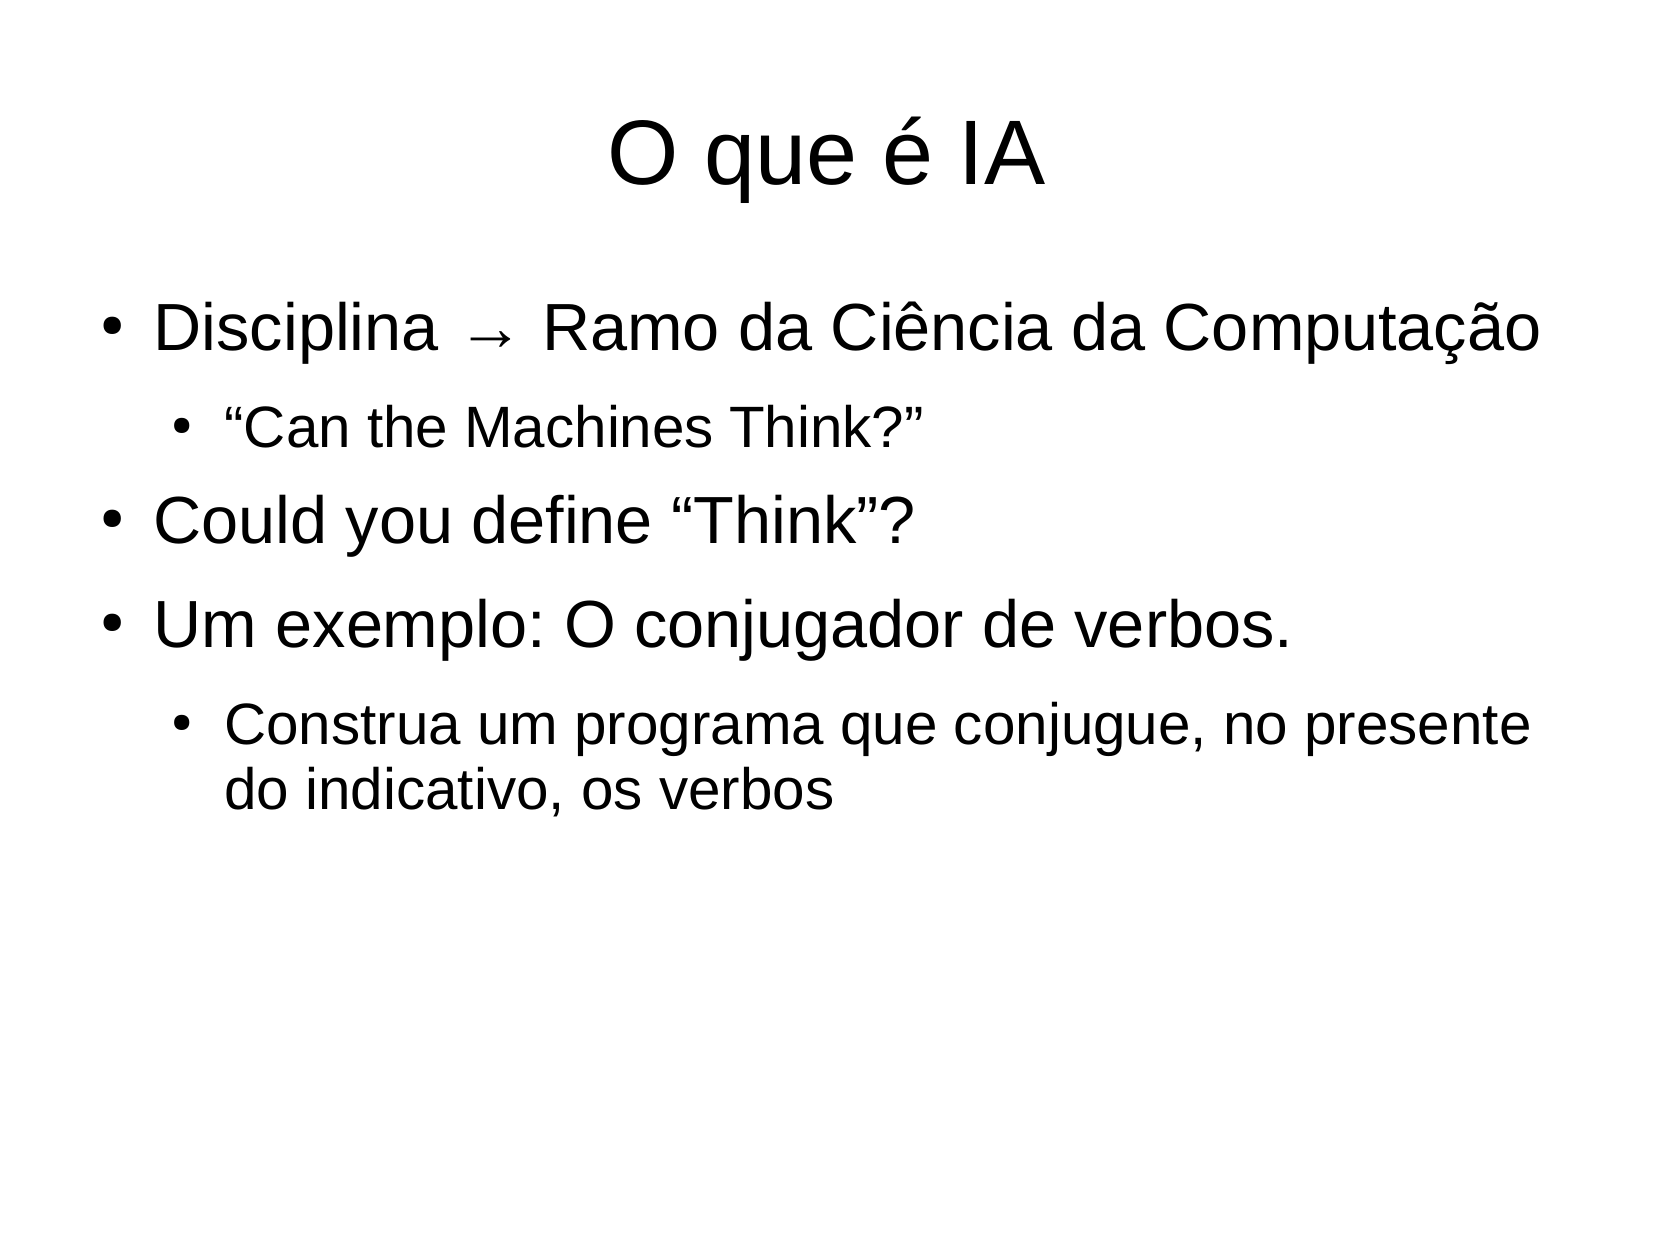

# O que é IA
Disciplina → Ramo da Ciência da Computação
“Can the Machines Think?”
Could you define “Think”?
Um exemplo: O conjugador de verbos.
Construa um programa que conjugue, no presente do indicativo, os verbos